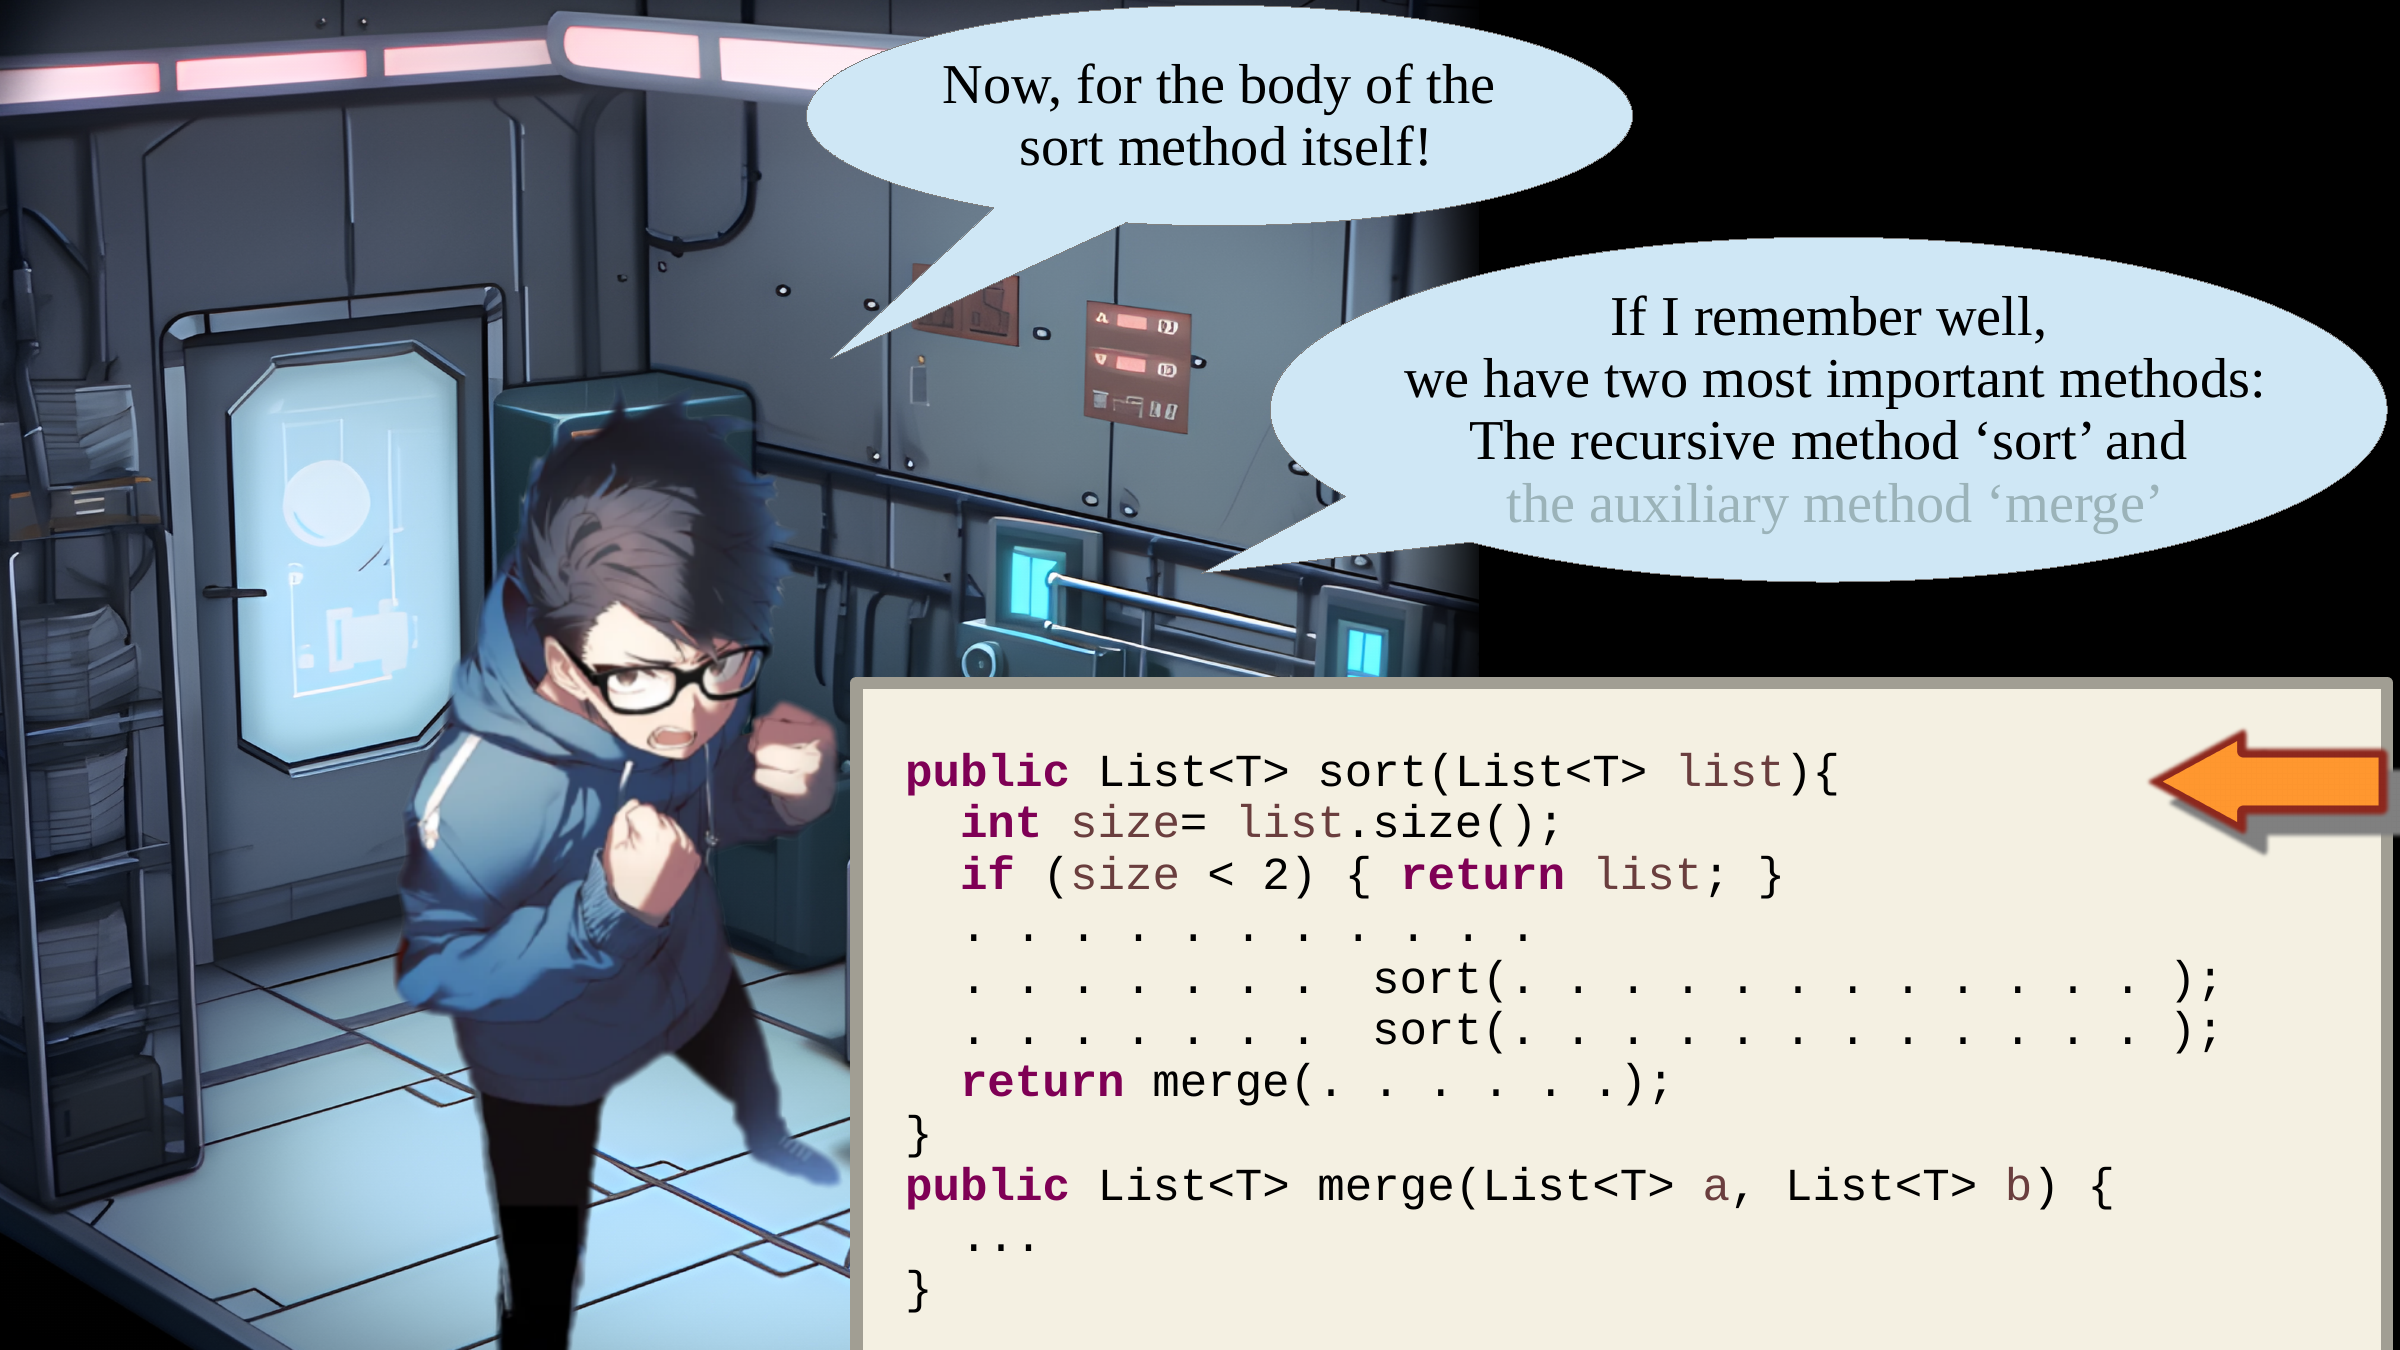

Now, for the body of the
 sort method itself!
If I remember well,
 we have two most important methods:
The recursive method ‘sort’ and
 the auxiliary method ‘merge’
 public List<T> sort(List<T> list){
 int size= list.size();
 if (size < 2) { return list; }
 . . . . . . . . . . .
 . . . . . . . sort(. . . . . . . . . . . . );
 . . . . . . . sort(. . . . . . . . . . . . );
 return merge(. . . . . .);
 }
 public List<T> merge(List<T> a, List<T> b) {
 ...
 }